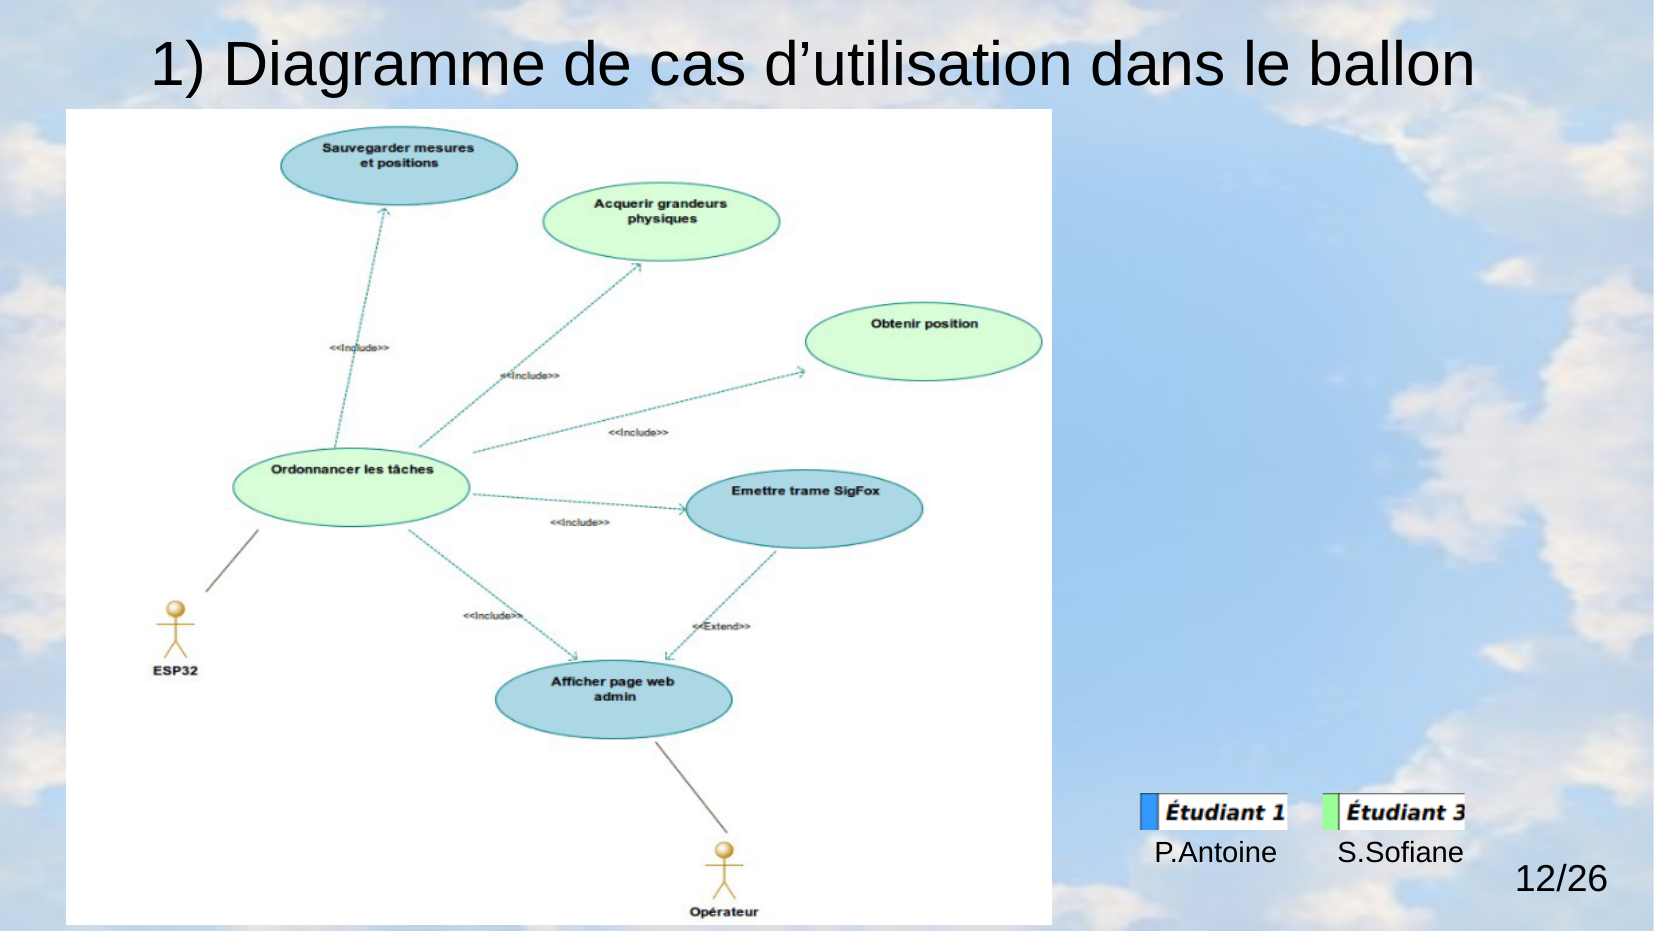

# 1) Diagramme de cas d’utilisation dans le ballon
S.Sofiane
P.Antoine